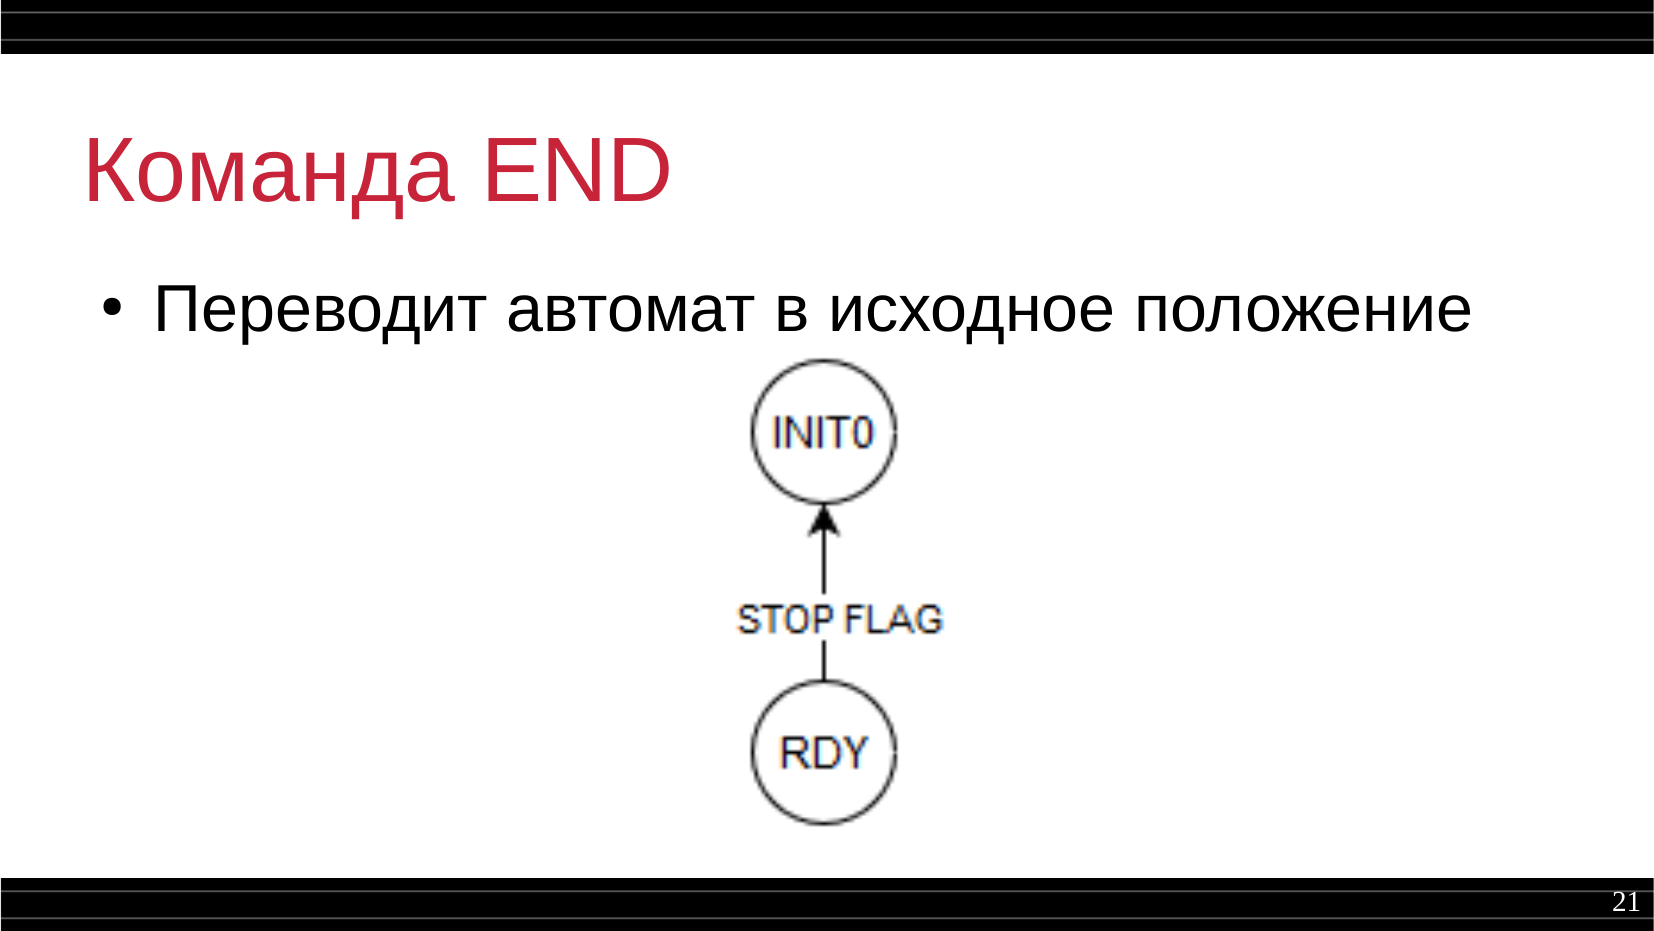

# Команда END
Переводит автомат в исходное положение